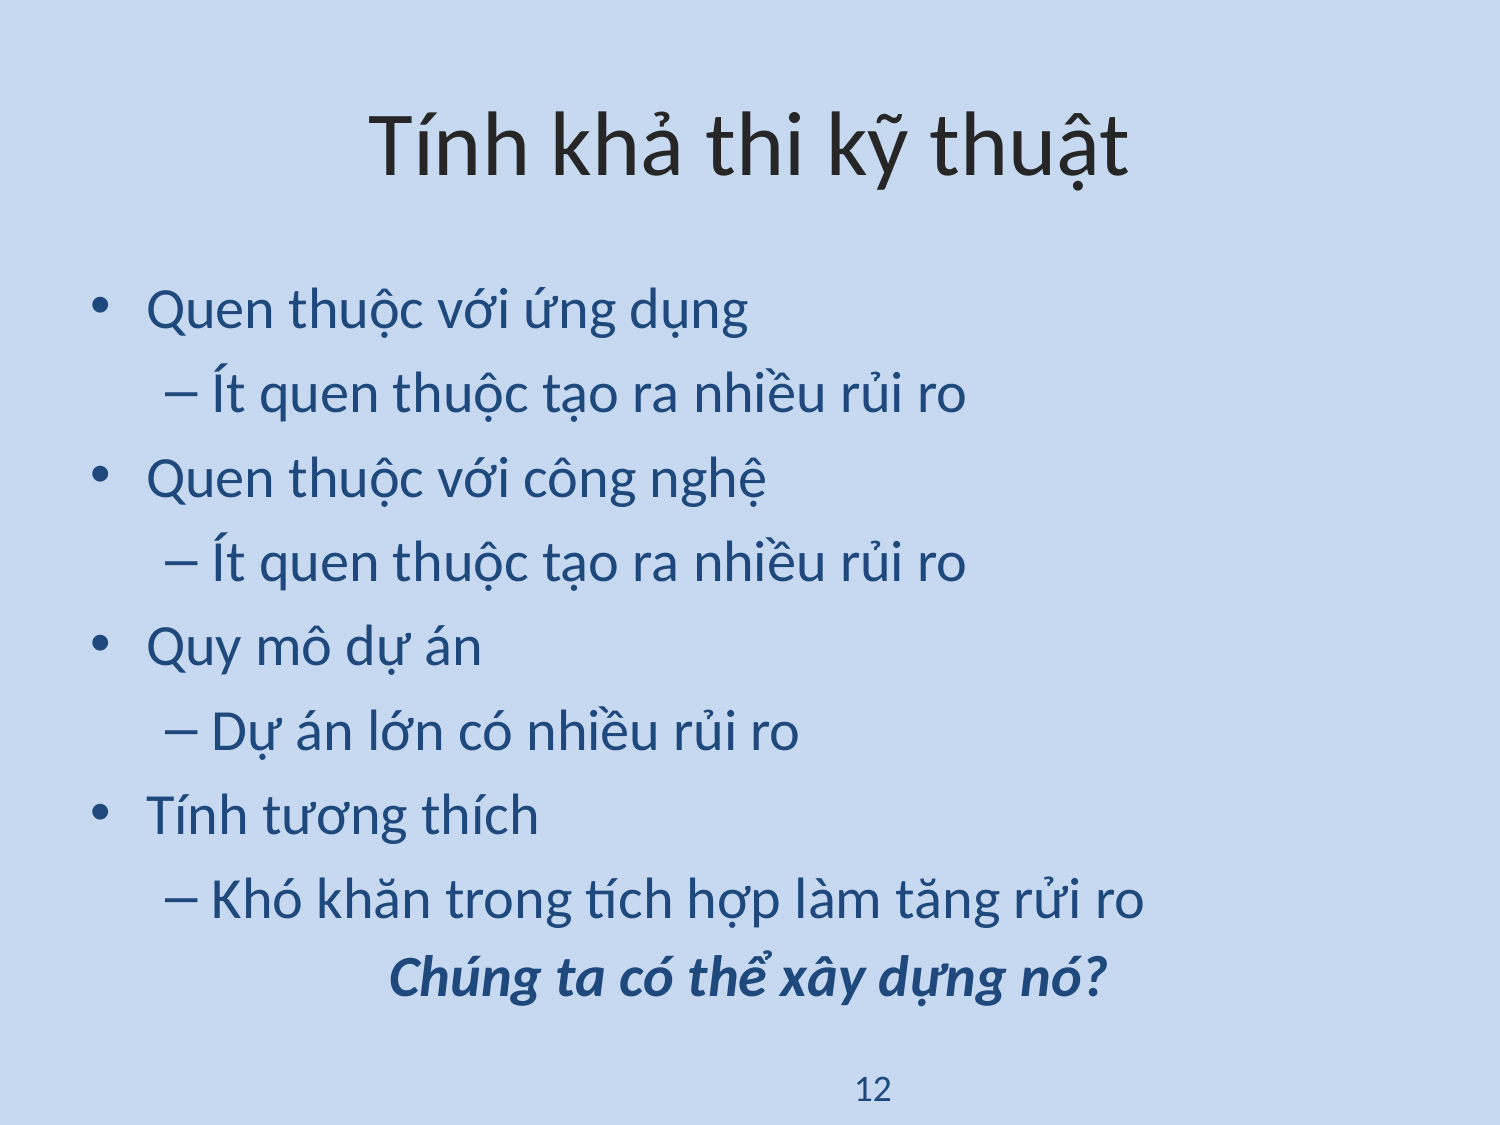

# Tính khả thi kỹ thuật
Quen thuộc với ứng dụng
Ít quen thuộc tạo ra nhiều rủi ro
Quen thuộc với công nghệ
Ít quen thuộc tạo ra nhiều rủi ro
Quy mô dự án
Dự án lớn có nhiều rủi ro
Tính tương thích
Khó khăn trong tích hợp làm tăng rửi ro
Chúng ta có thể xây dựng nó?